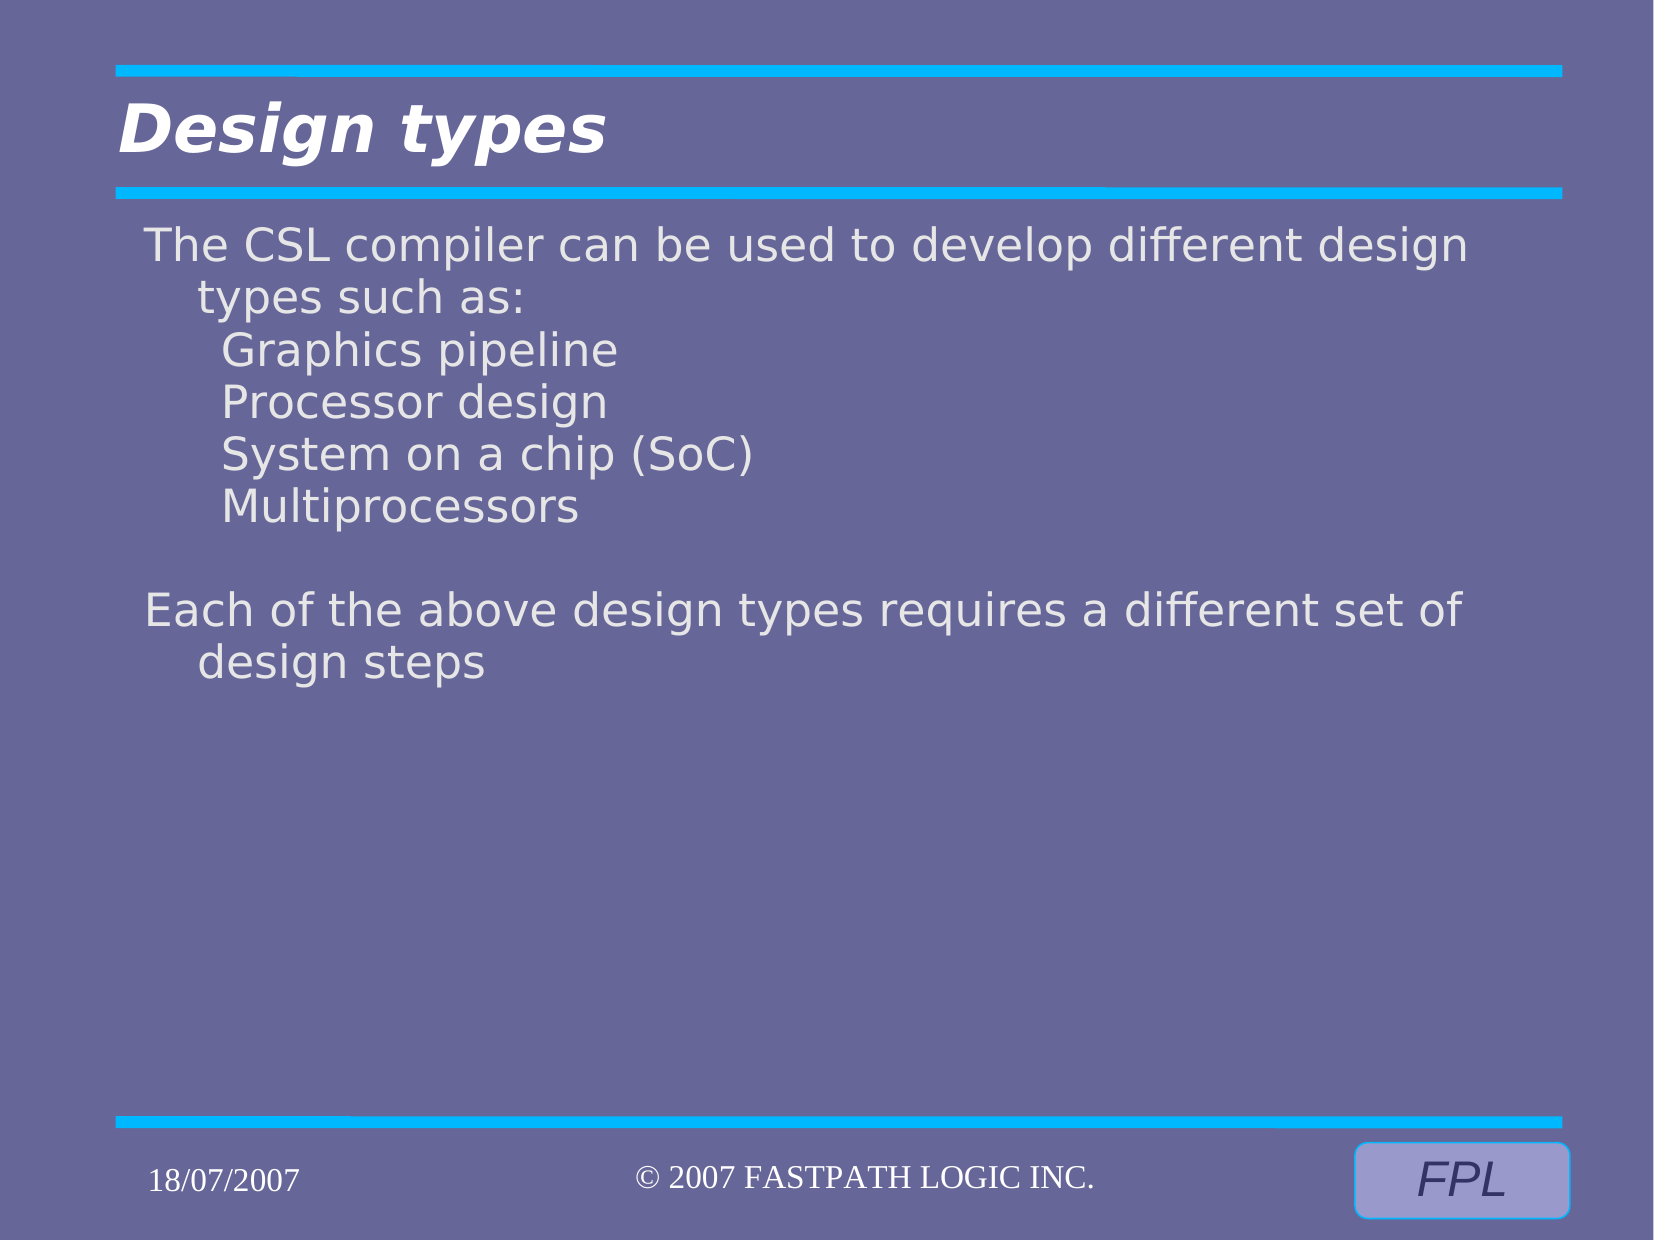

# Design types
The CSL compiler can be used to develop different design types such as:
Graphics pipeline
Processor design
System on a chip (SoC)
Multiprocessors
Each of the above design types requires a different set of design steps
© 2007 FASTPATH LOGIC INC.
18/07/2007